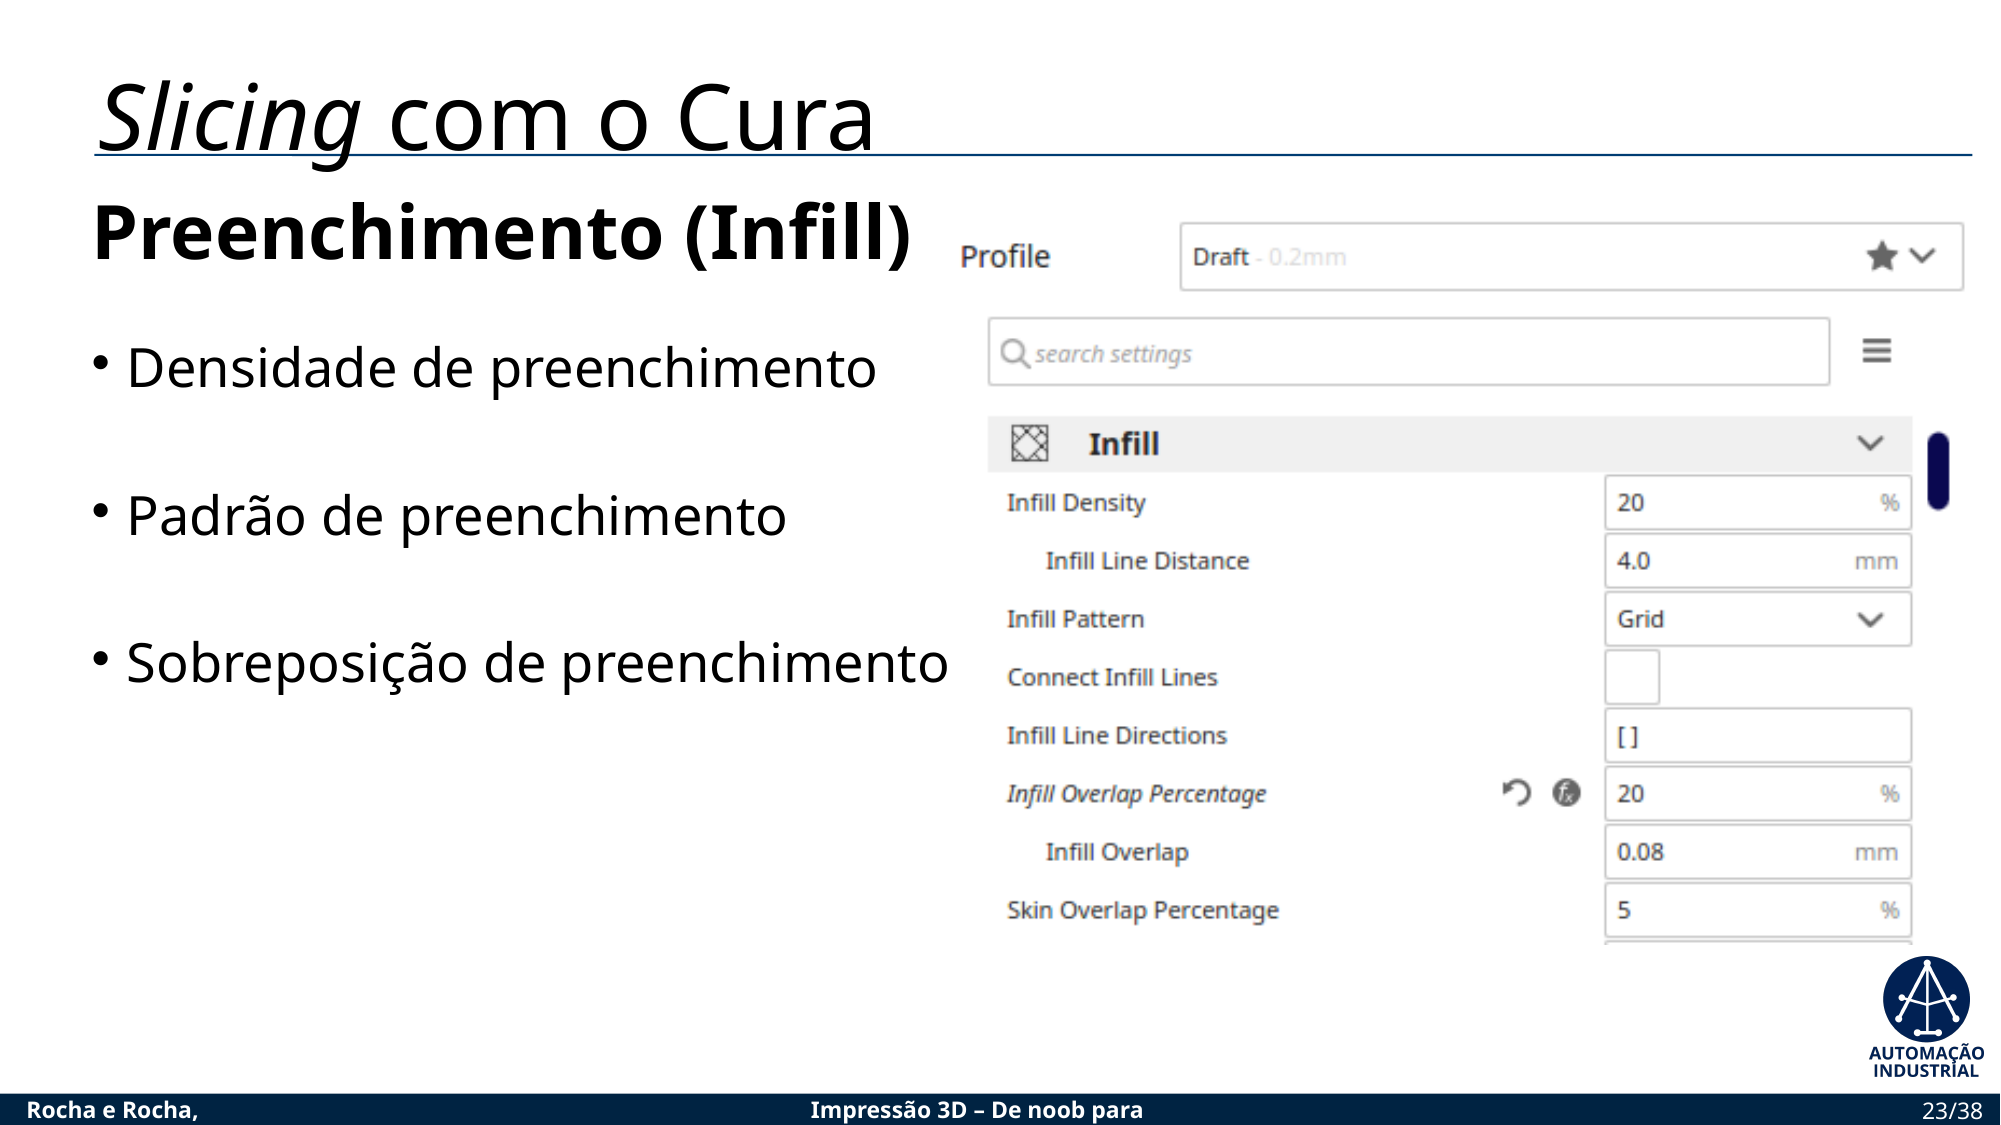

Slicing com o Cura
Preenchimento (Infill)
Densidade de preenchimento
Padrão de preenchimento
Sobreposição de preenchimento